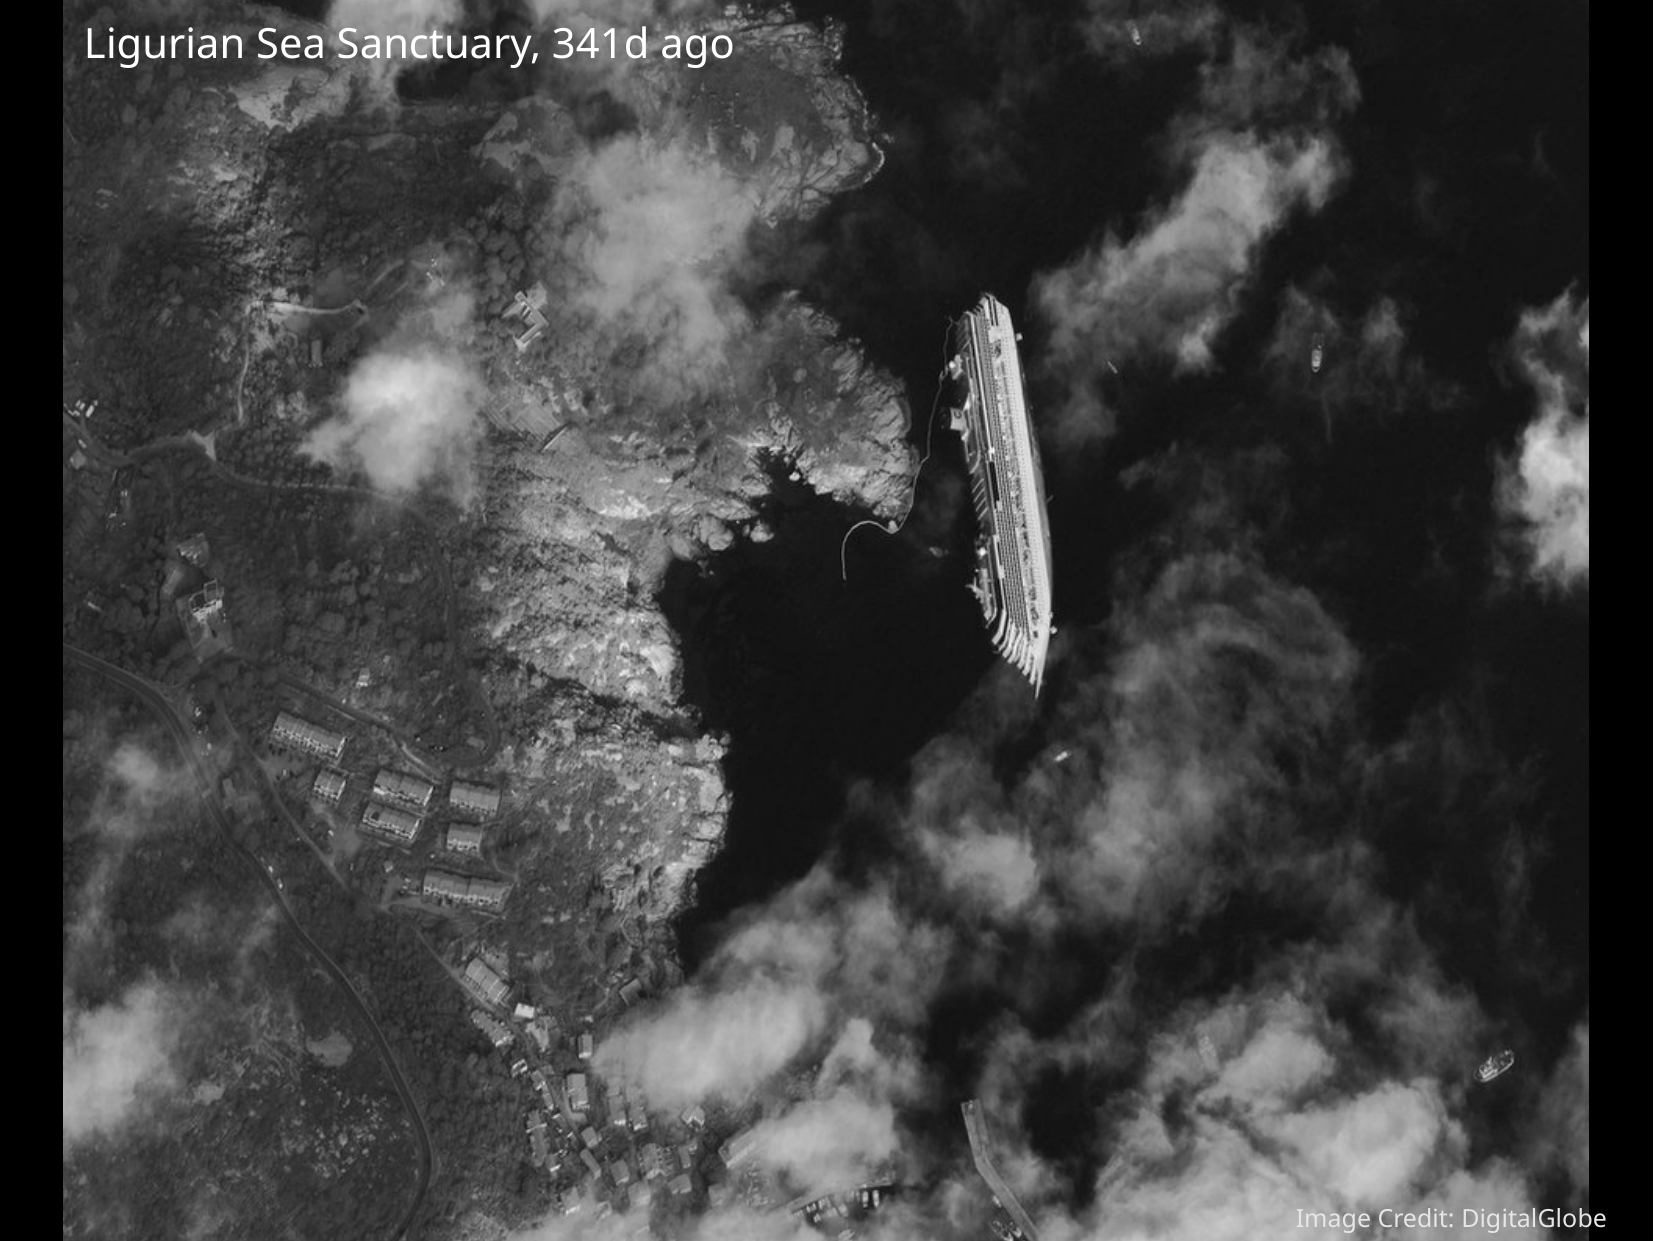

Ligurian Sea Sanctuary, 341d ago
 Image Credit: DigitalGlobe